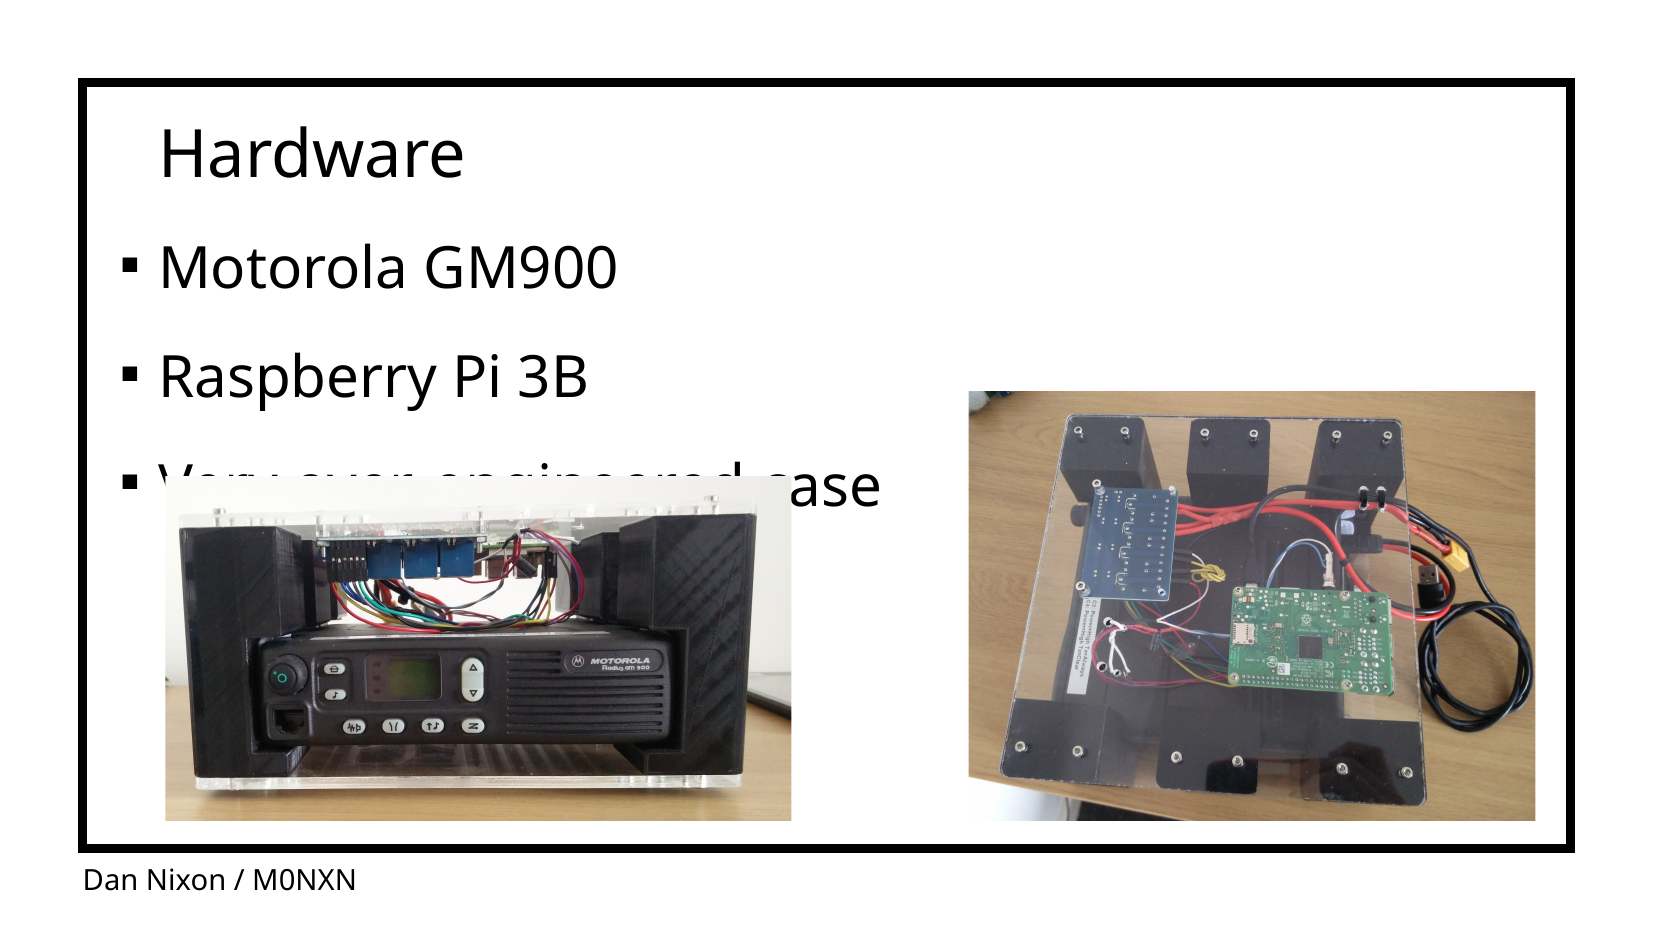

# Hardware
Motorola GM900
Raspberry Pi 3B
Very over-engineered case